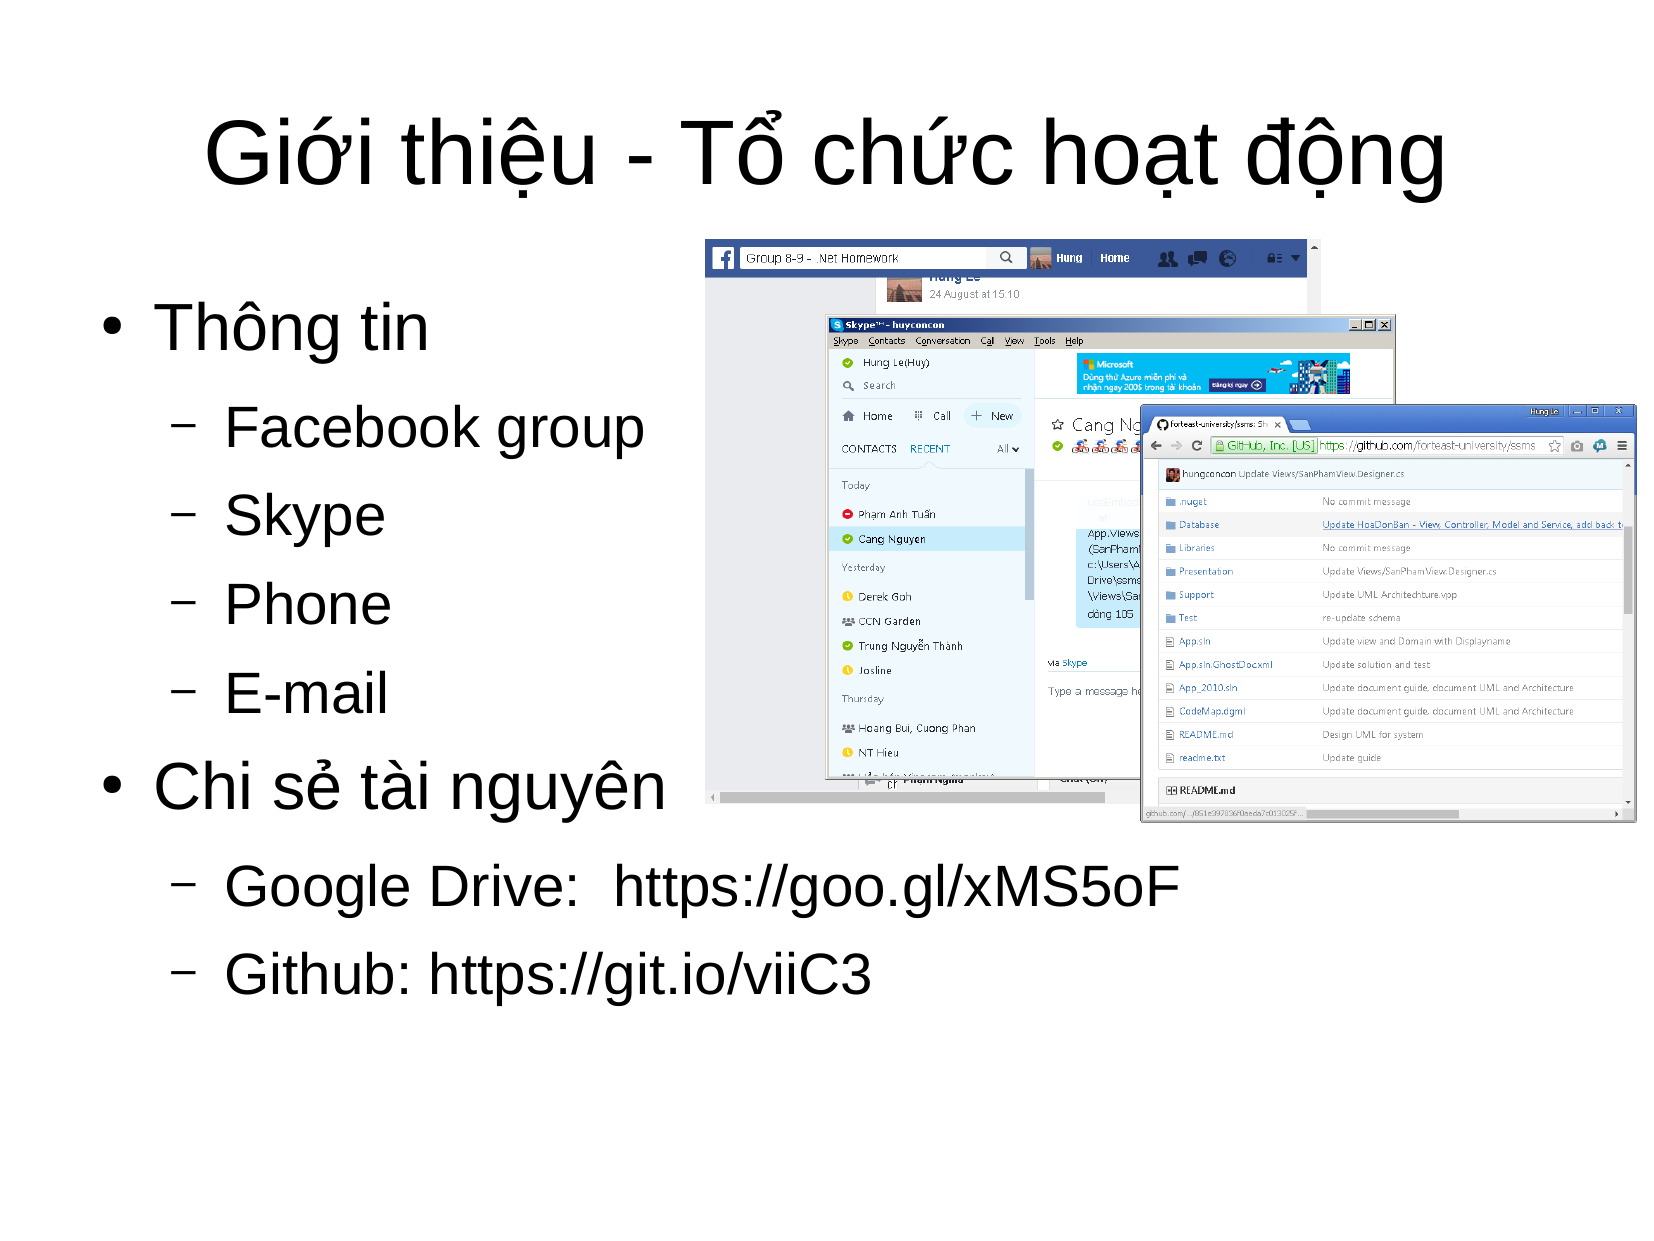

# Giới thiệu - Tổ chức hoạt động
Thông tin
Facebook group
Skype
Phone
E-mail
Chi sẻ tài nguyên
Google Drive: https://goo.gl/xMS5oF
Github: https://git.io/viiC3